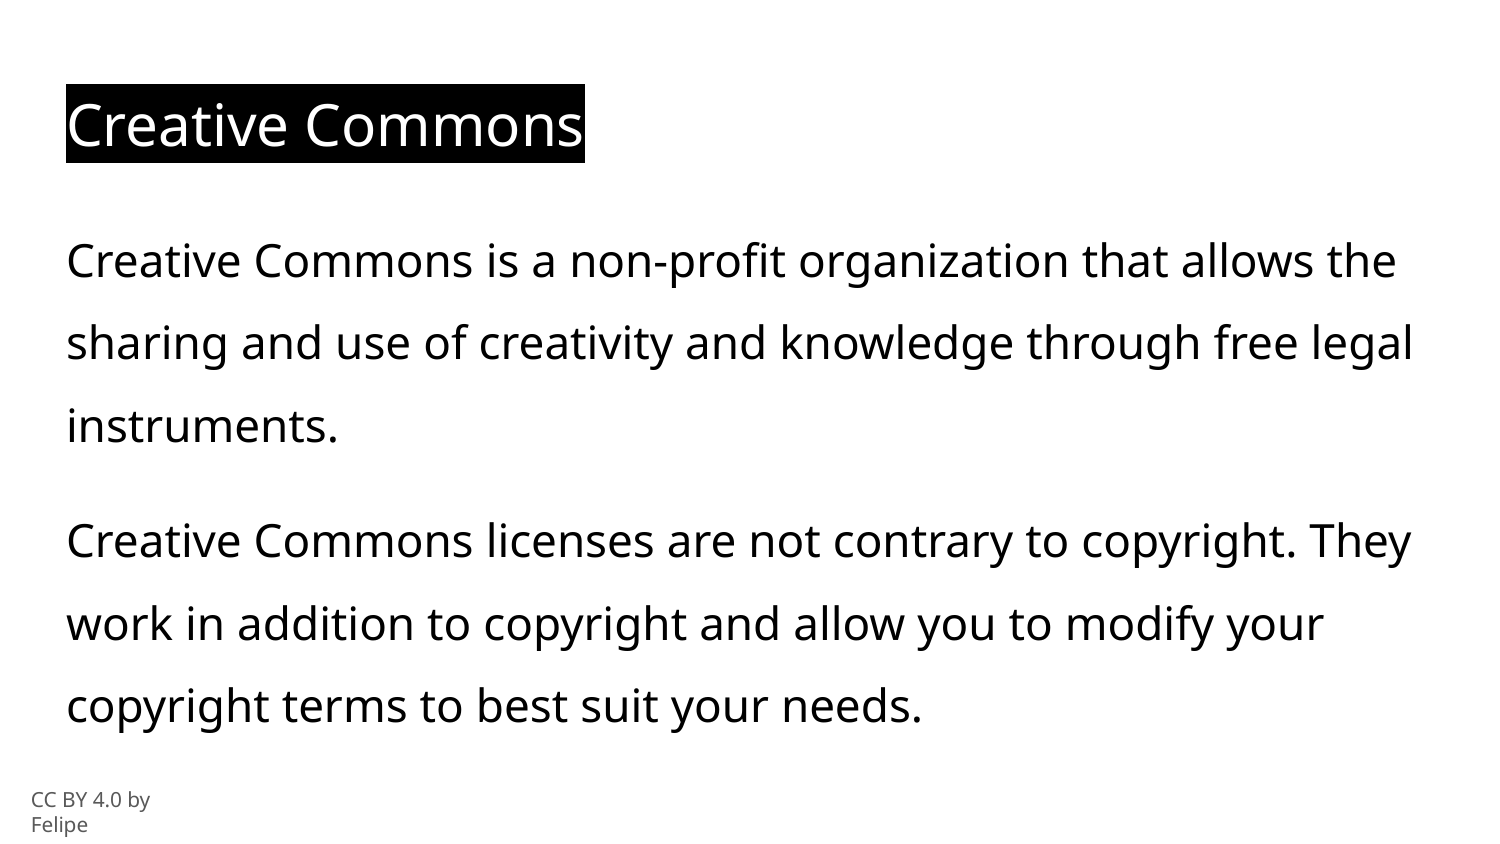

# Creative Commons
Creative Commons is a non-profit organization that allows the sharing and use of creativity and knowledge through free legal instruments.
Creative Commons licenses are not contrary to copyright. They work in addition to copyright and allow you to modify your copyright terms to best suit your needs.
CC BY 4.0 by Felipe